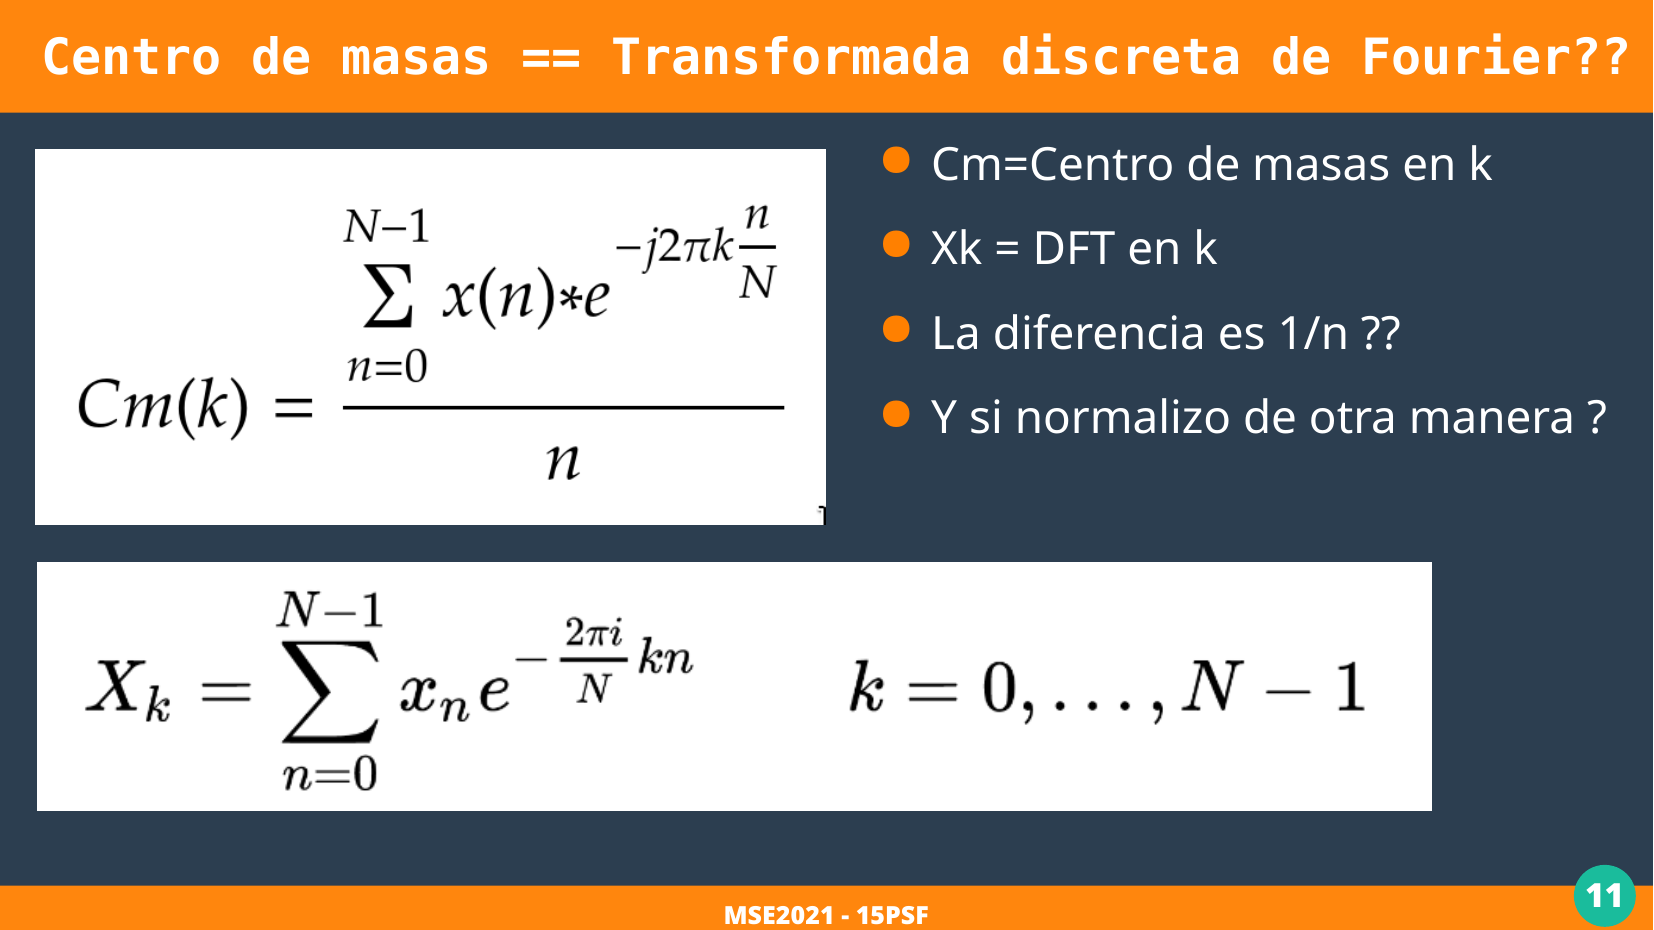

# Centro de masas == Transformada discreta de Fourier??
Cm=Centro de masas en k
Xk = DFT en k
La diferencia es 1/n ??
Y si normalizo de otra manera ?
MSE2021 - 15PSF